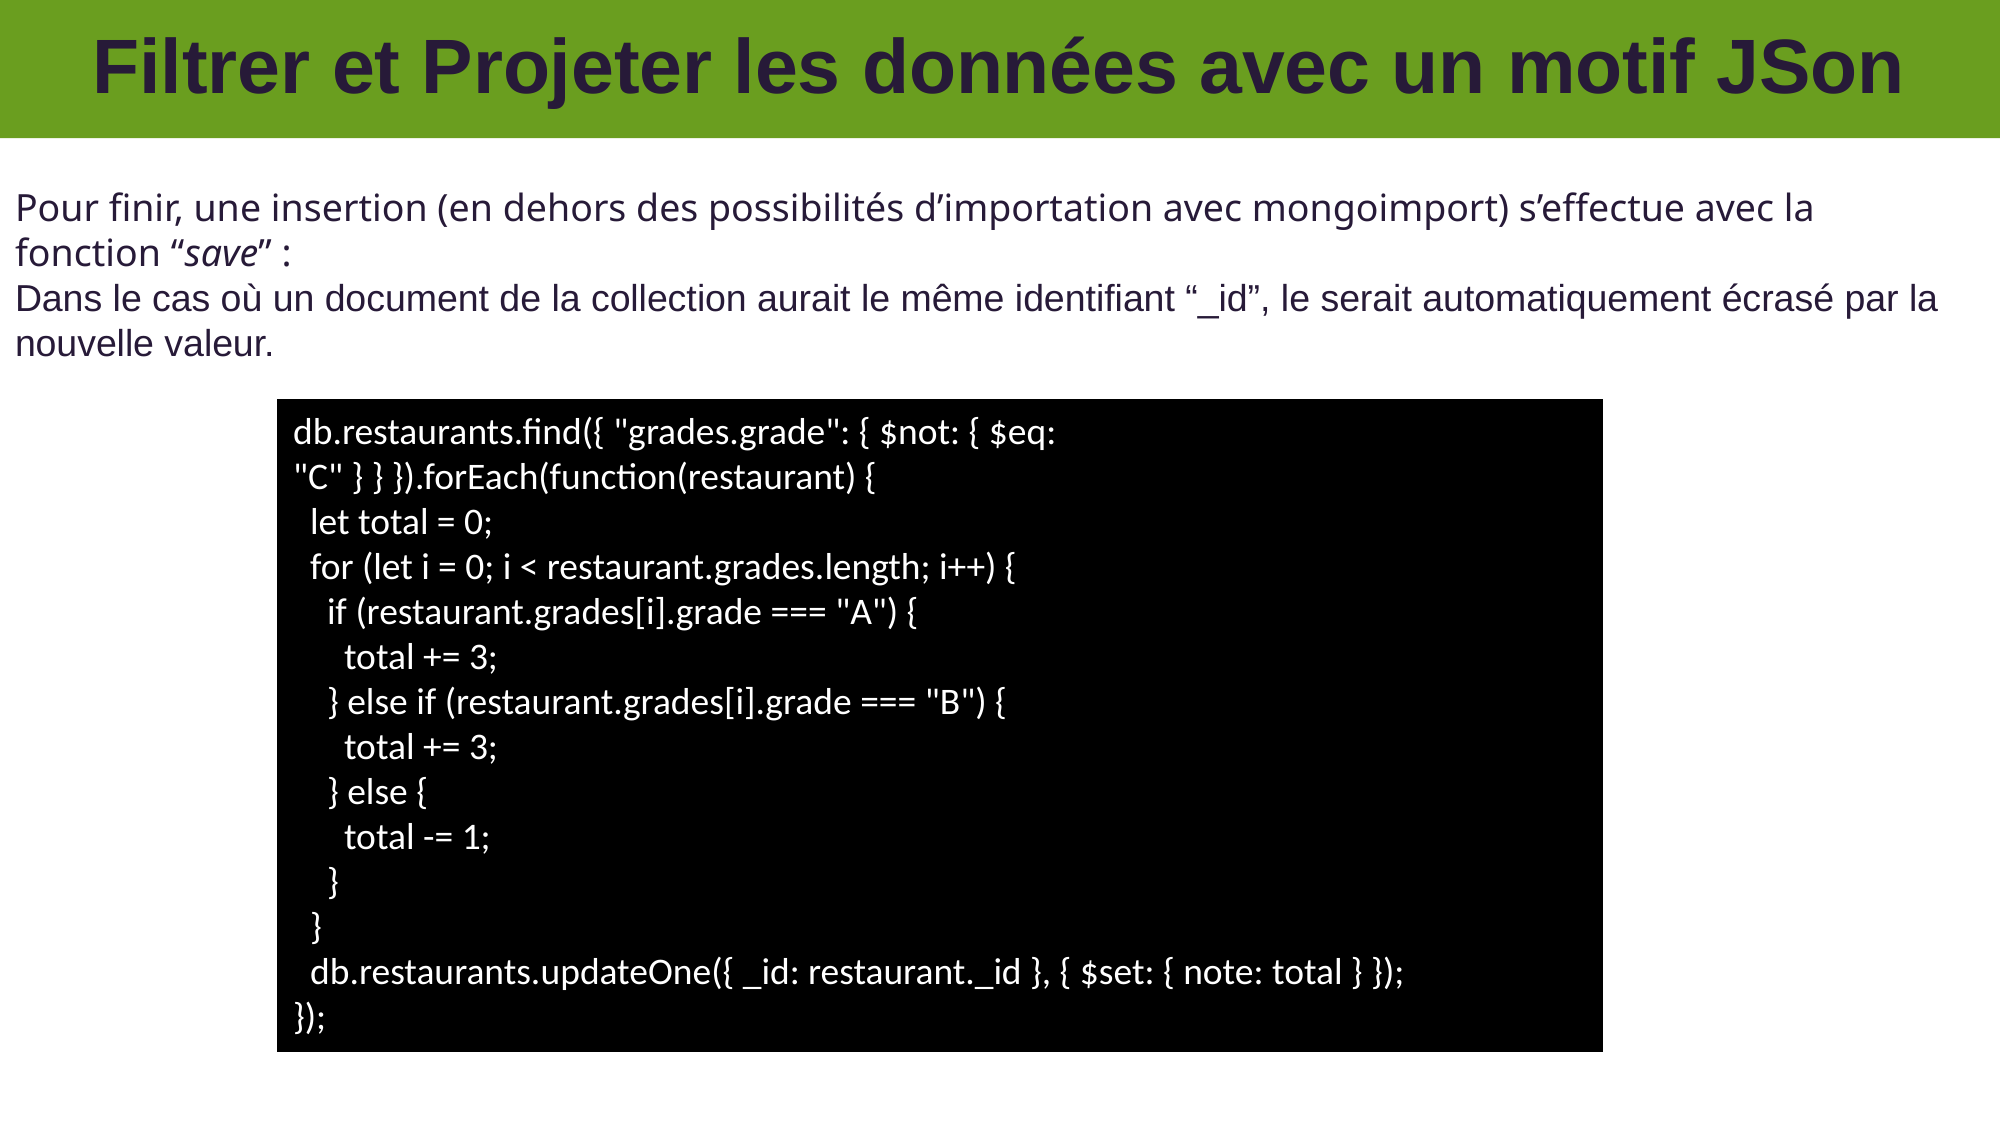

Filtrer et Projeter les données avec un motif JSon
Pour finir, une insertion (en dehors des possibilités d’importation avec mongoimport) s’effectue avec la fonction “save” :
Dans le cas où un document de la collection aurait le même identifiant “_id”, le serait automatiquement écrasé par la nouvelle valeur.
db.restaurants.find({ "grades.grade": { $not: { $eq: "C" } } }).forEach(function(restaurant) {
  let total = 0;
  for (let i = 0; i < restaurant.grades.length; i++) {
    if (restaurant.grades[i].grade === "A") {
      total += 3;
    } else if (restaurant.grades[i].grade === "B") {
      total += 3;
    } else {
      total -= 1;
    }
  }
  db.restaurants.updateOne({ _id: restaurant._id }, { $set: { note: total } });
});